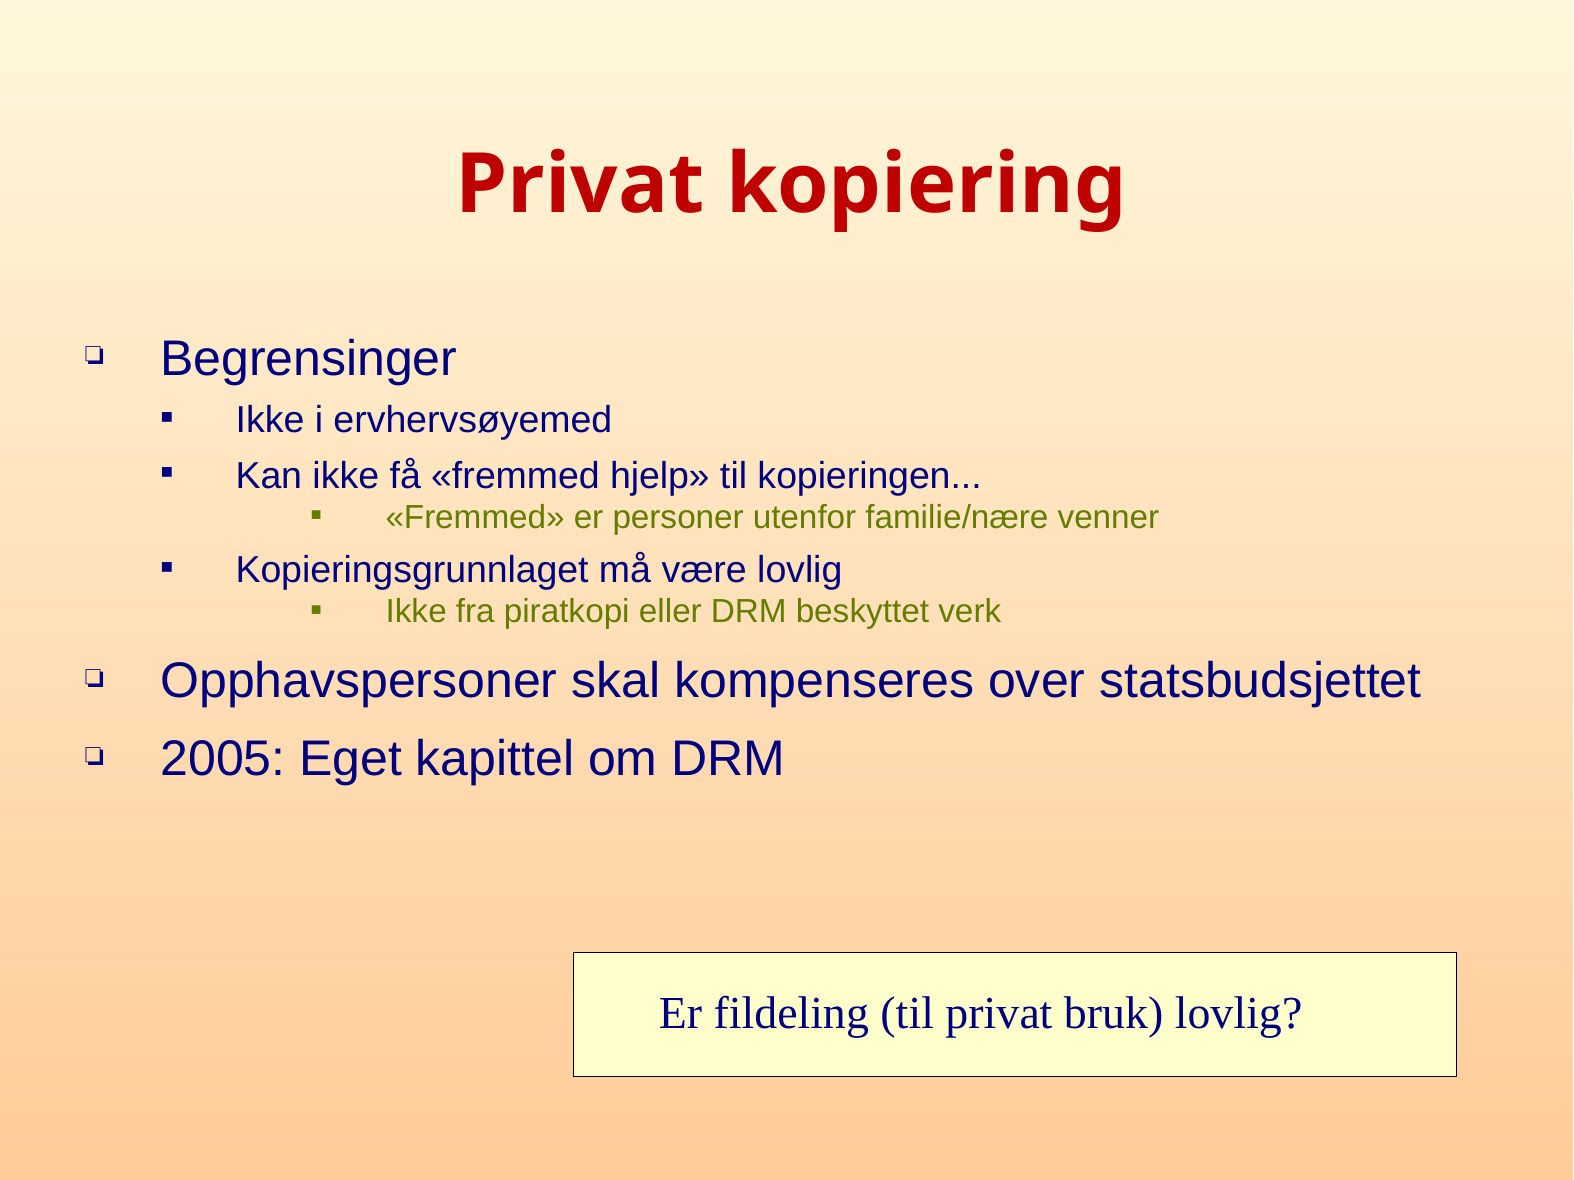

# Privat kopiering
Begrensinger
Ikke i ervhervsøyemed
Kan ikke få «fremmed hjelp» til kopieringen...
«Fremmed» er personer utenfor familie/nære venner
Kopieringsgrunnlaget må være lovlig
Ikke fra piratkopi eller DRM beskyttet verk
Opphavspersoner skal kompenseres over statsbudsjettet
2005: Eget kapittel om DRM
Er fildeling (til privat bruk) lovlig?